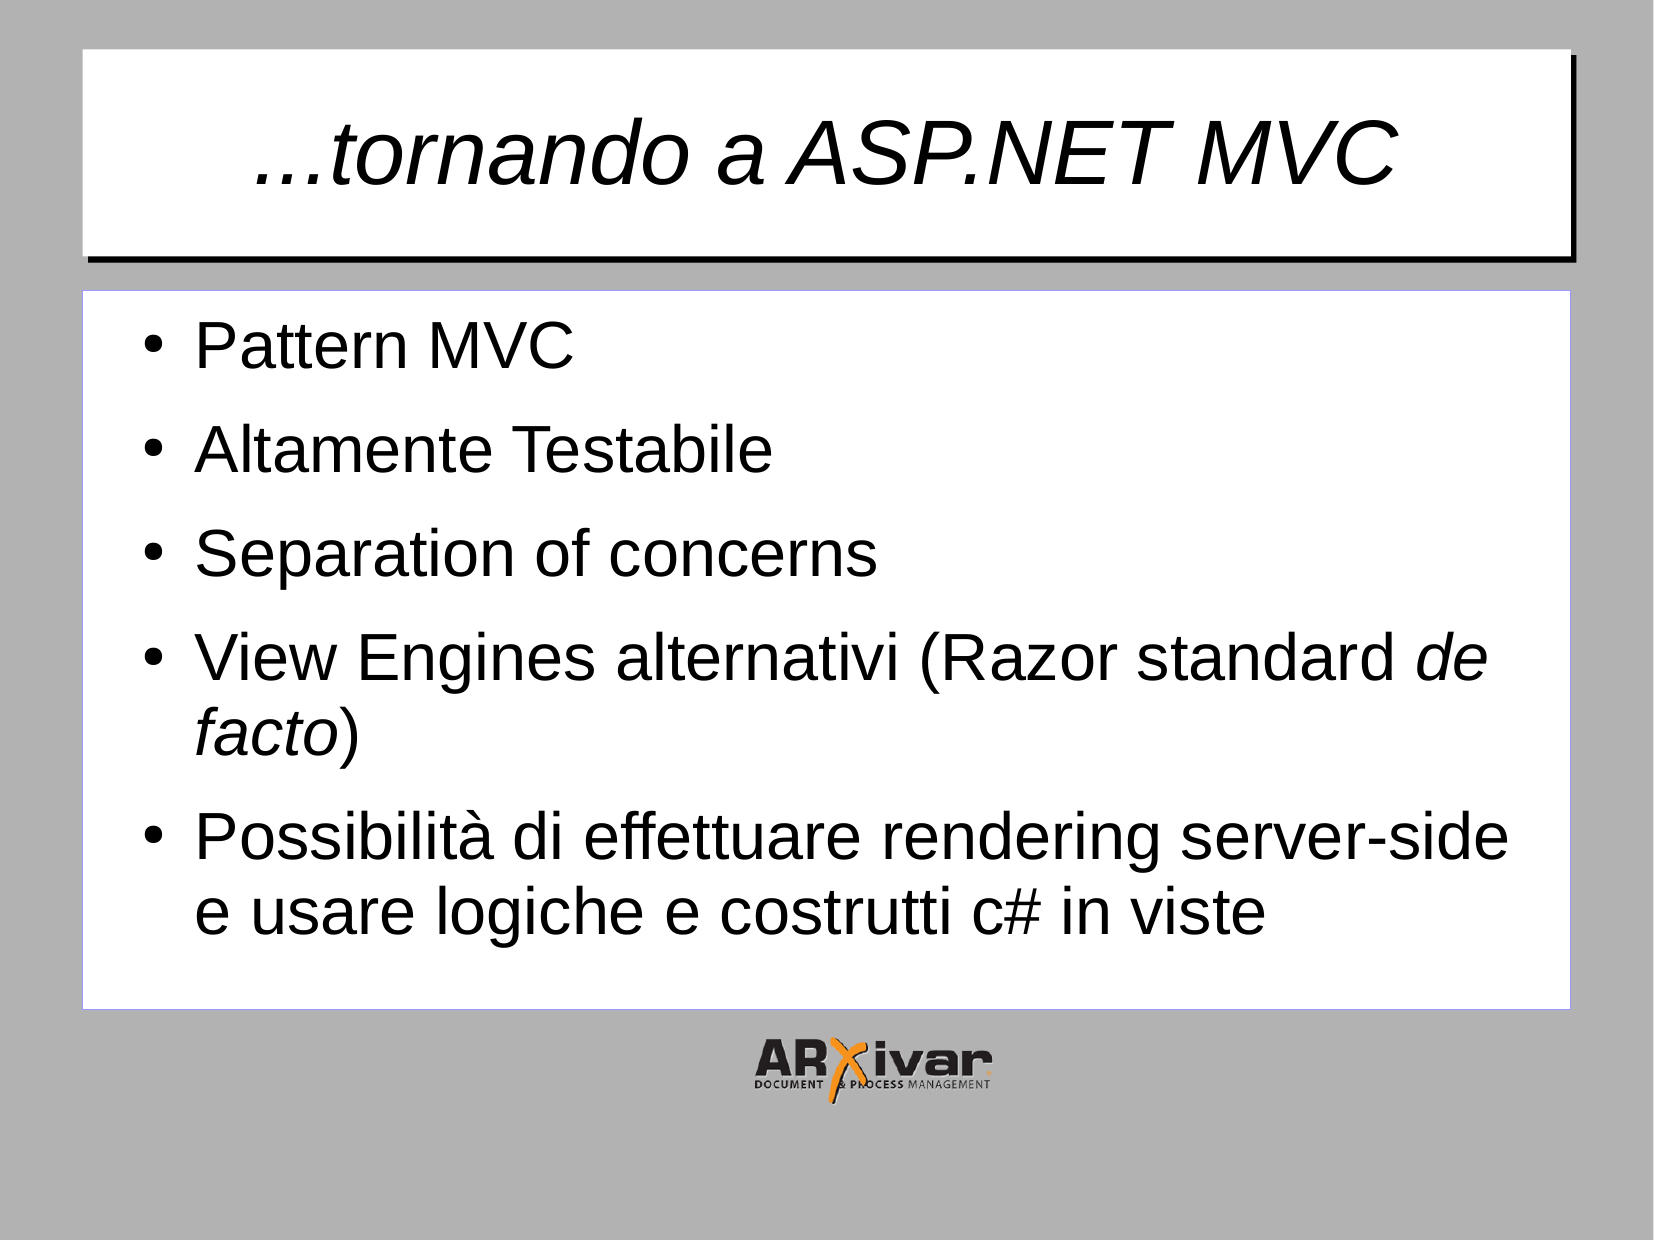

# ...tornando a ASP.NET MVC
Pattern MVC
Altamente Testabile
Separation of concerns
View Engines alternativi (Razor standard de facto)
Possibilità di effettuare rendering server-side e usare logiche e costrutti c# in viste